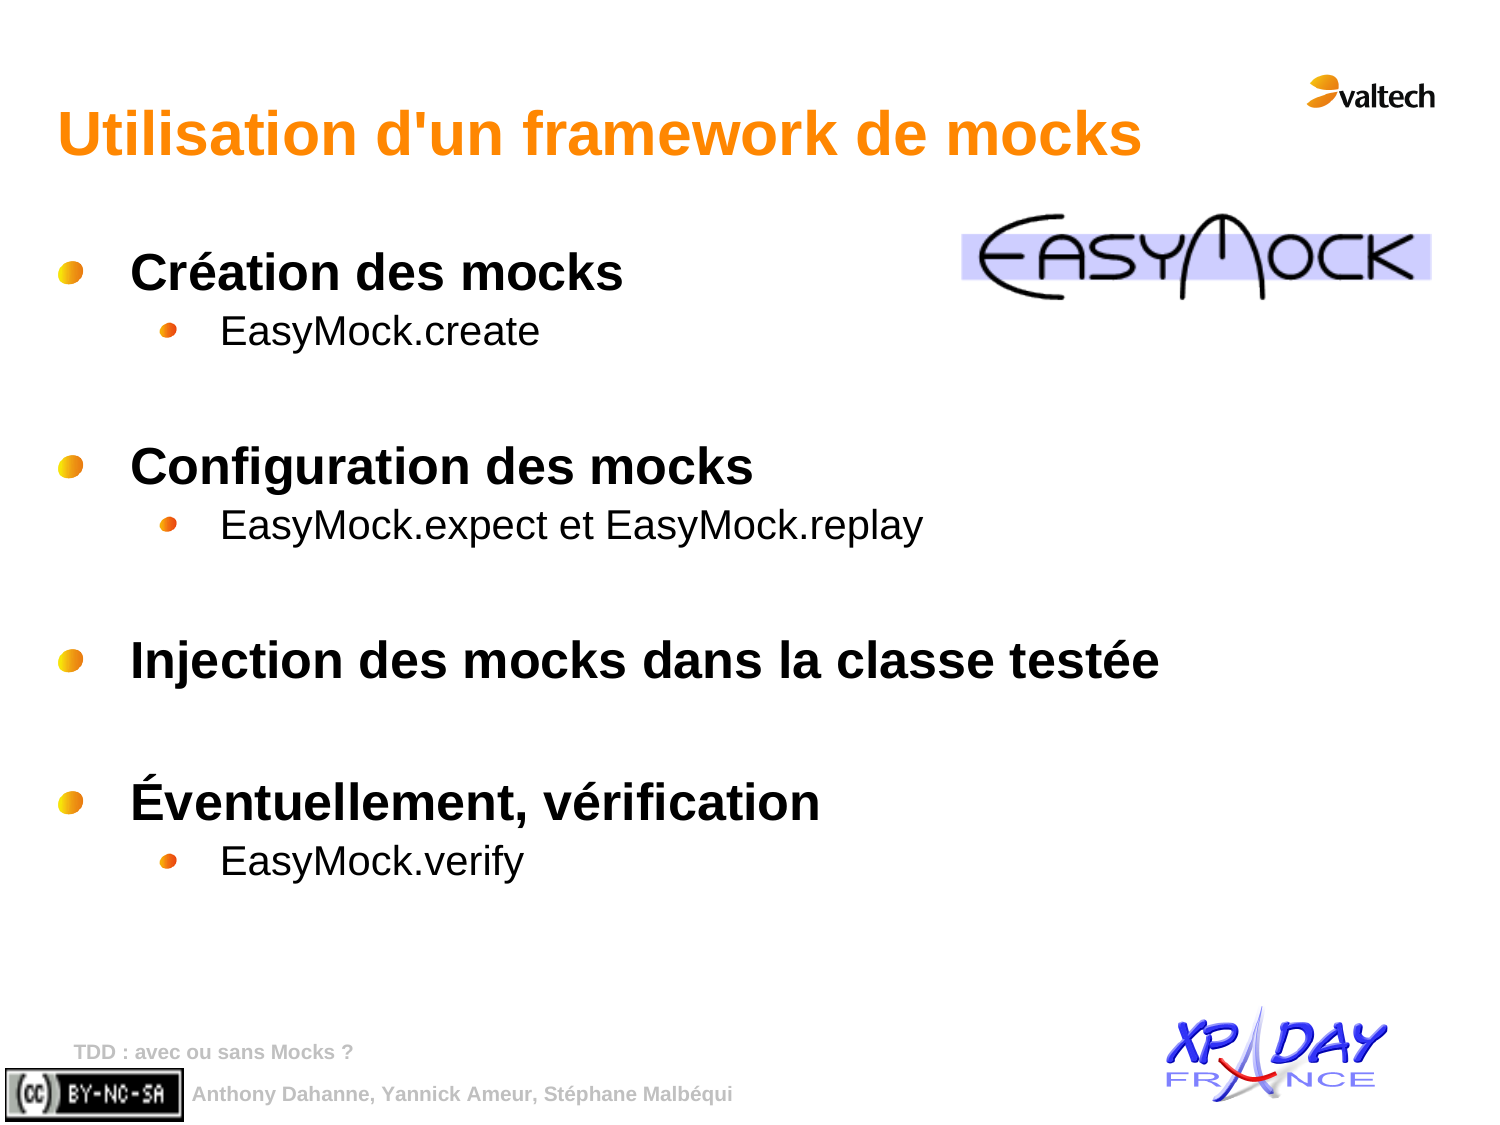

# Utilisation d'un framework de mocks
Création des mocks
EasyMock.create
Configuration des mocks
EasyMock.expect et EasyMock.replay
Injection des mocks dans la classe testée
Éventuellement, vérification
EasyMock.verify
TDD : avec ou sans Mocks ?
9